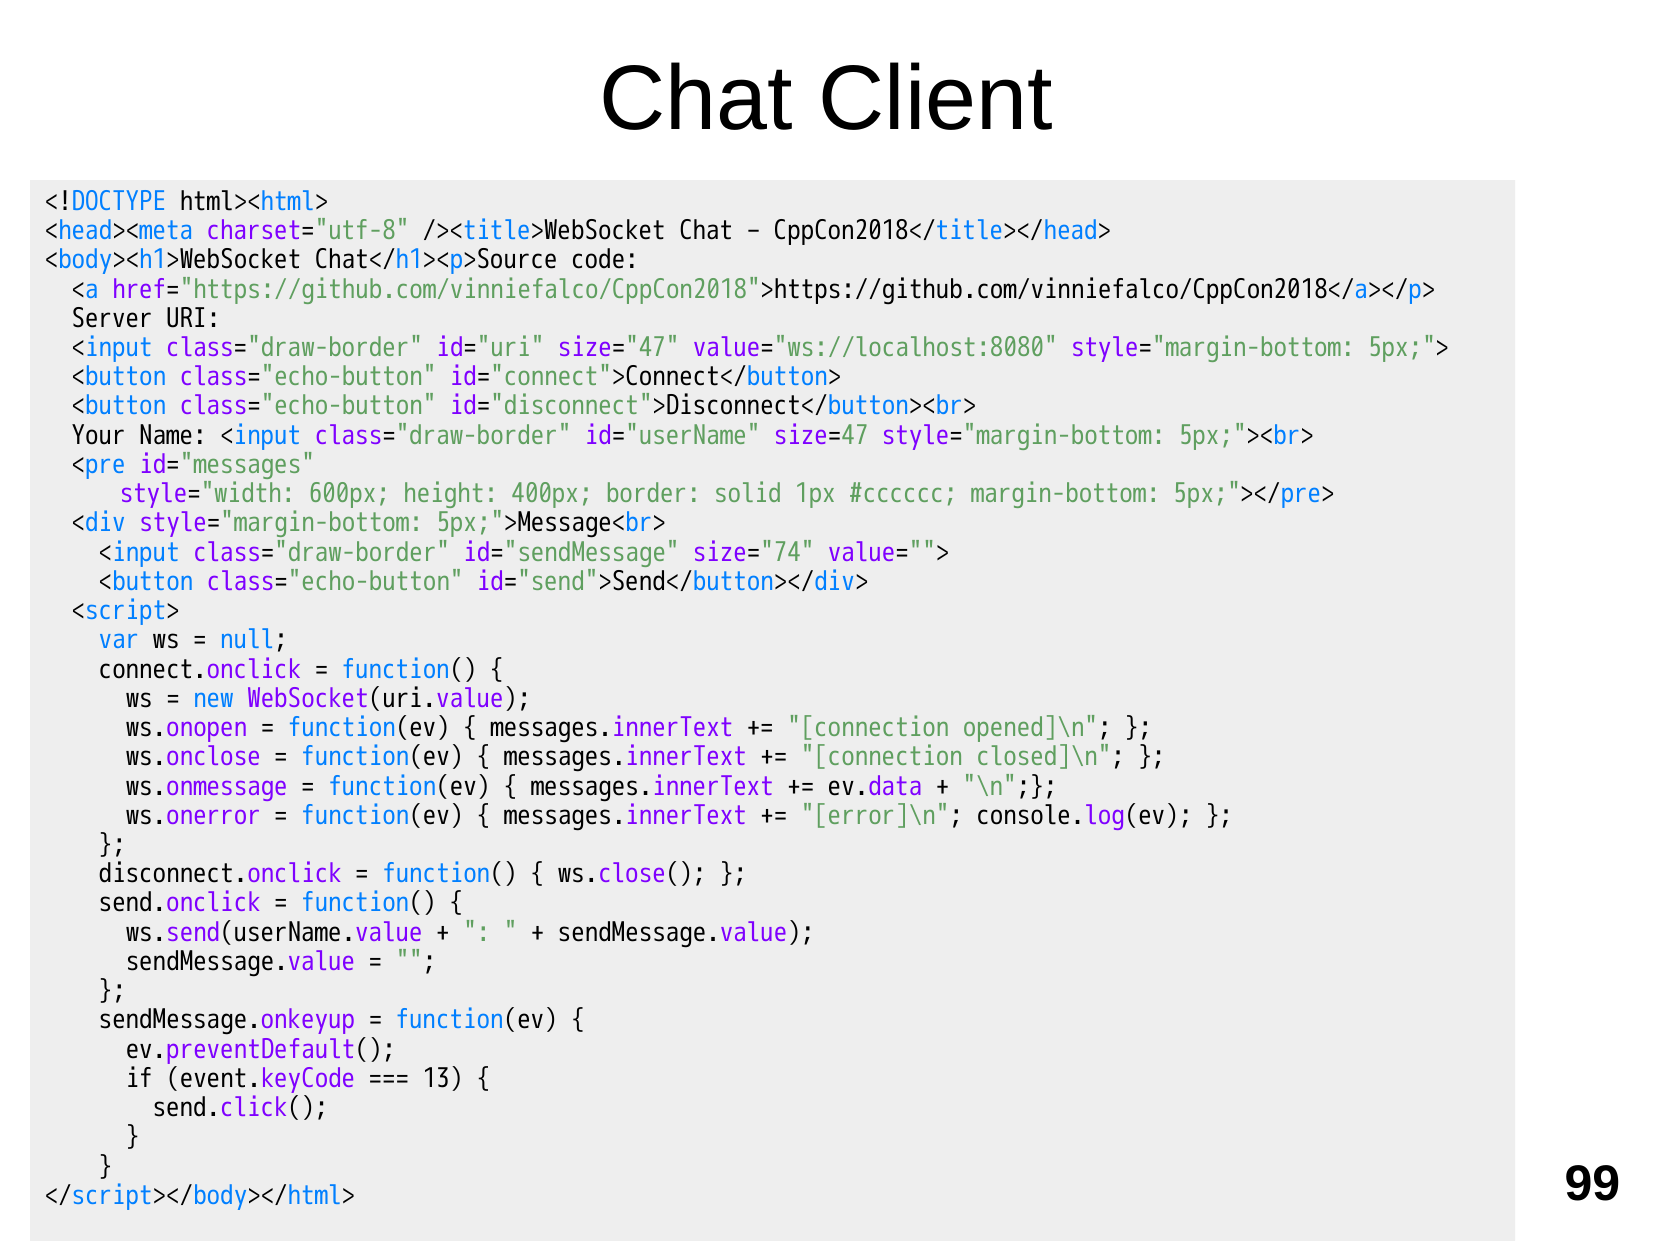

# Chat Client
<!DOCTYPE html><html>
<head><meta charset="utf-8" /><title>WebSocket Chat – CppCon2018</title></head>
<body><h1>WebSocket Chat</h1><p>Source code:
 <a href="https://github.com/vinniefalco/CppCon2018">https://github.com/vinniefalco/CppCon2018</a></p>
 Server URI:
 <input class="draw-border" id="uri" size="47" value="ws://localhost:8080" style="margin-bottom: 5px;">
 <button class="echo-button" id="connect">Connect</button>
 <button class="echo-button" id="disconnect">Disconnect</button><br>
 Your Name: <input class="draw-border" id="userName" size=47 style="margin-bottom: 5px;"><br>
 <pre id="messages"
	style="width: 600px; height: 400px; border: solid 1px #cccccc; margin-bottom: 5px;"></pre>
 <div style="margin-bottom: 5px;">Message<br>
 <input class="draw-border" id="sendMessage" size="74" value="">
 <button class="echo-button" id="send">Send</button></div>
 <script>
 var ws = null;
 connect.onclick = function() {
 ws = new WebSocket(uri.value);
 ws.onopen = function(ev) { messages.innerText += "[connection opened]\n"; };
 ws.onclose = function(ev) { messages.innerText += "[connection closed]\n"; };
 ws.onmessage = function(ev) { messages.innerText += ev.data + "\n";};
 ws.onerror = function(ev) { messages.innerText += "[error]\n"; console.log(ev); };
 };
 disconnect.onclick = function() { ws.close(); };
 send.onclick = function() {
 ws.send(userName.value + ": " + sendMessage.value);
 sendMessage.value = "";
 };
 sendMessage.onkeyup = function(ev) {
 ev.preventDefault();
 if (event.keyCode === 13) {
 send.click();
 }
 }
</script></body></html>
99